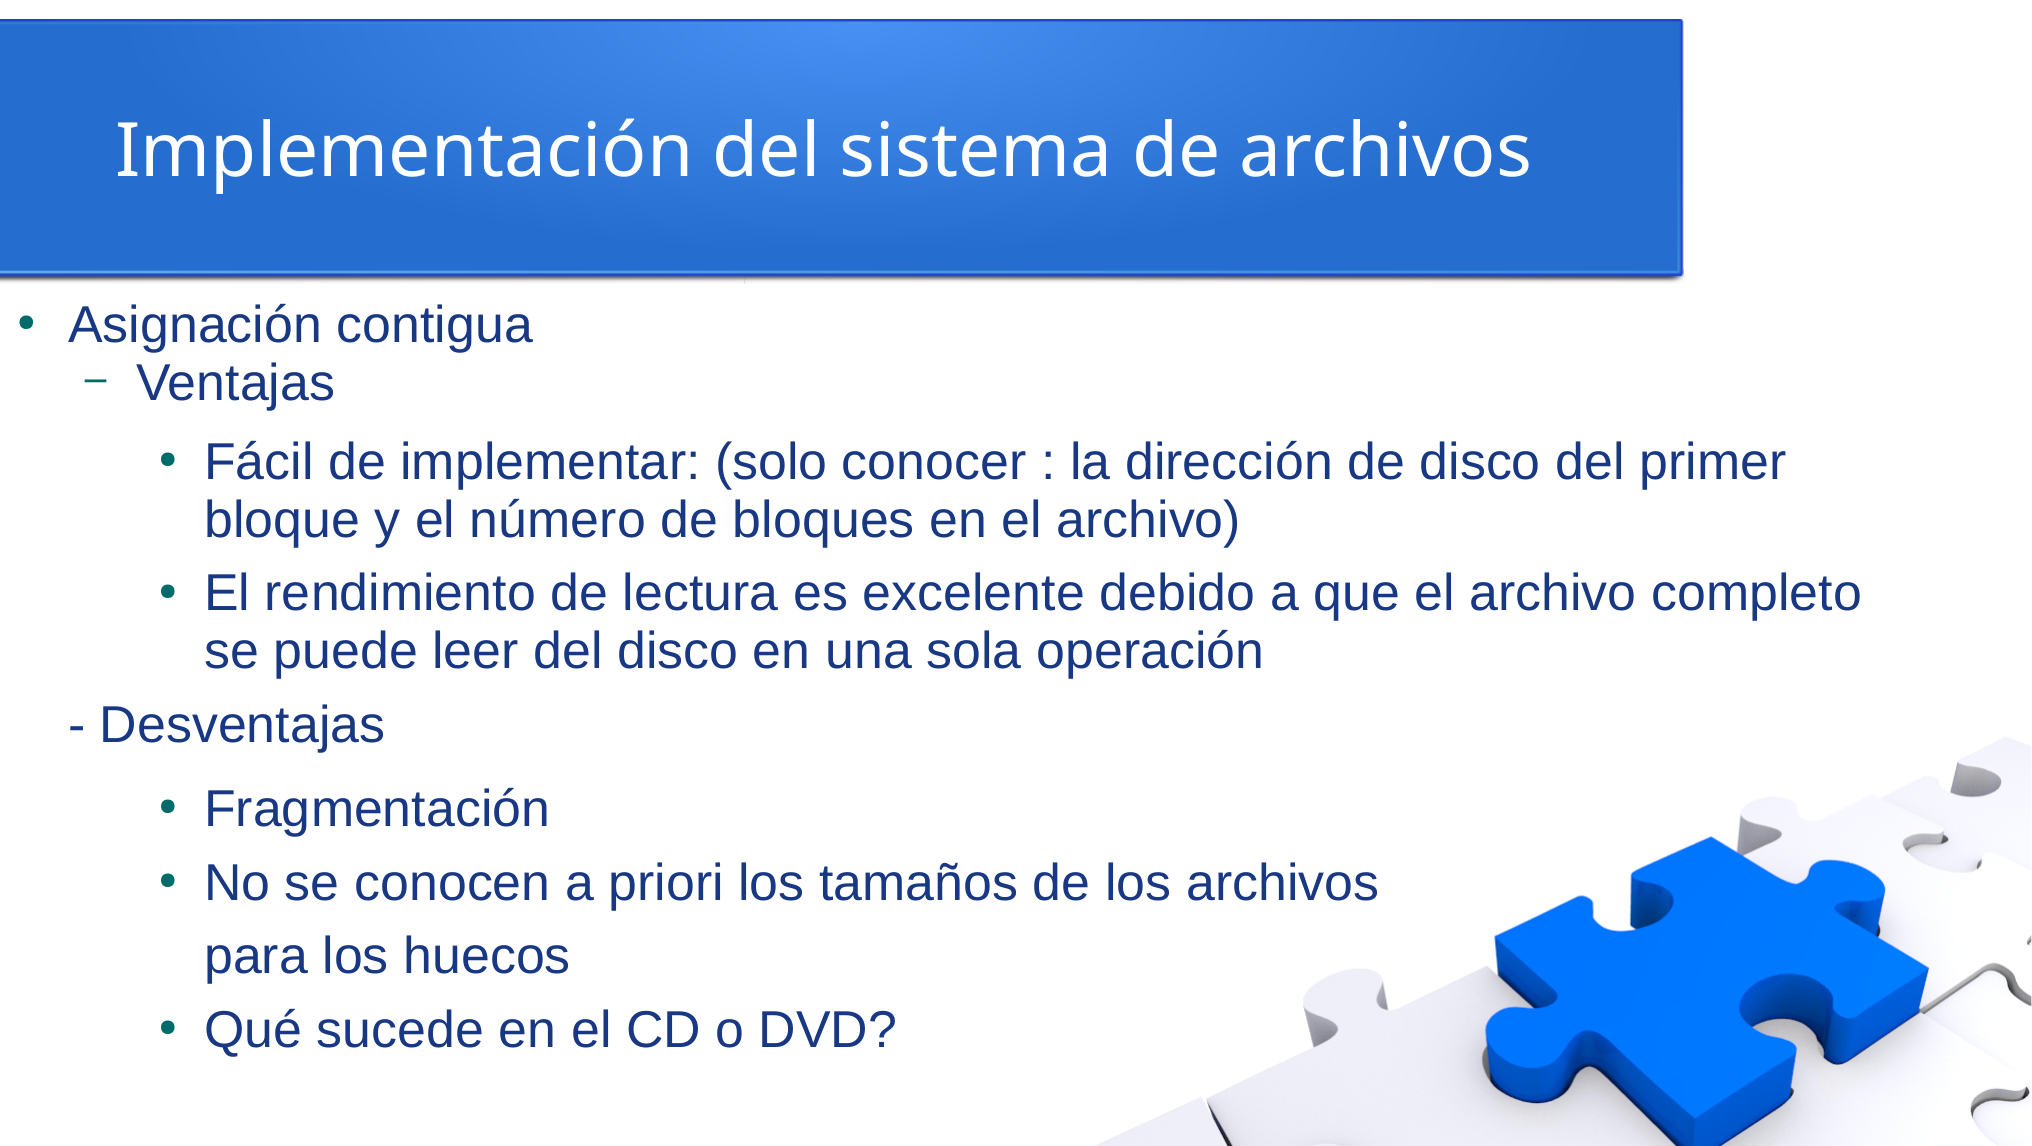

# Implementación del sistema de archivos
Asignación contigua
Ventajas
Fácil de implementar: (solo conocer : la dirección de disco del primer bloque y el número de bloques en el archivo)
El rendimiento de lectura es excelente debido a que el archivo completo se puede leer del disco en una sola operación
- Desventajas
Fragmentación
No se conocen a priori los tamaños de los archivos
para los huecos
Qué sucede en el CD o DVD?